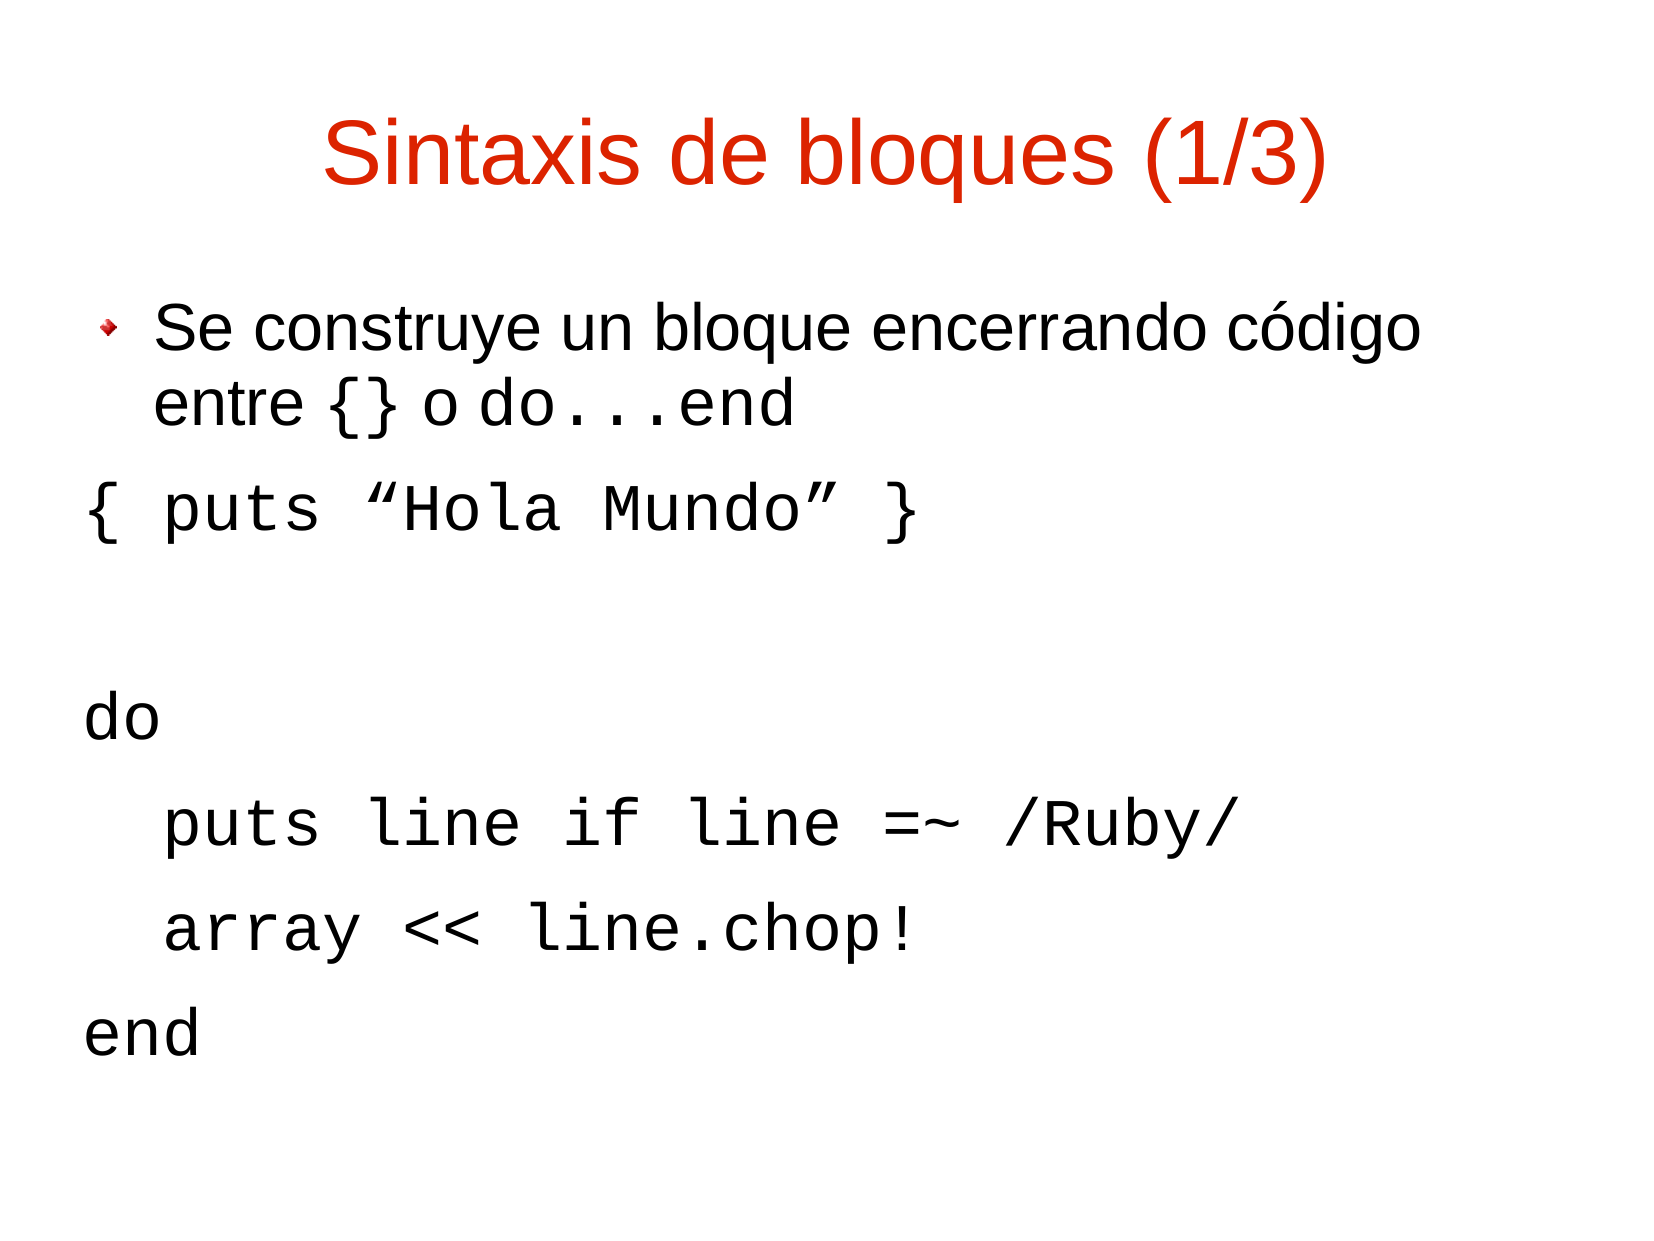

# Sintaxis de bloques (1/3)
Se construye un bloque encerrando código entre {} o do...end
{ puts “Hola Mundo” }
do
 puts line if line =~ /Ruby/
 array << line.chop!
end